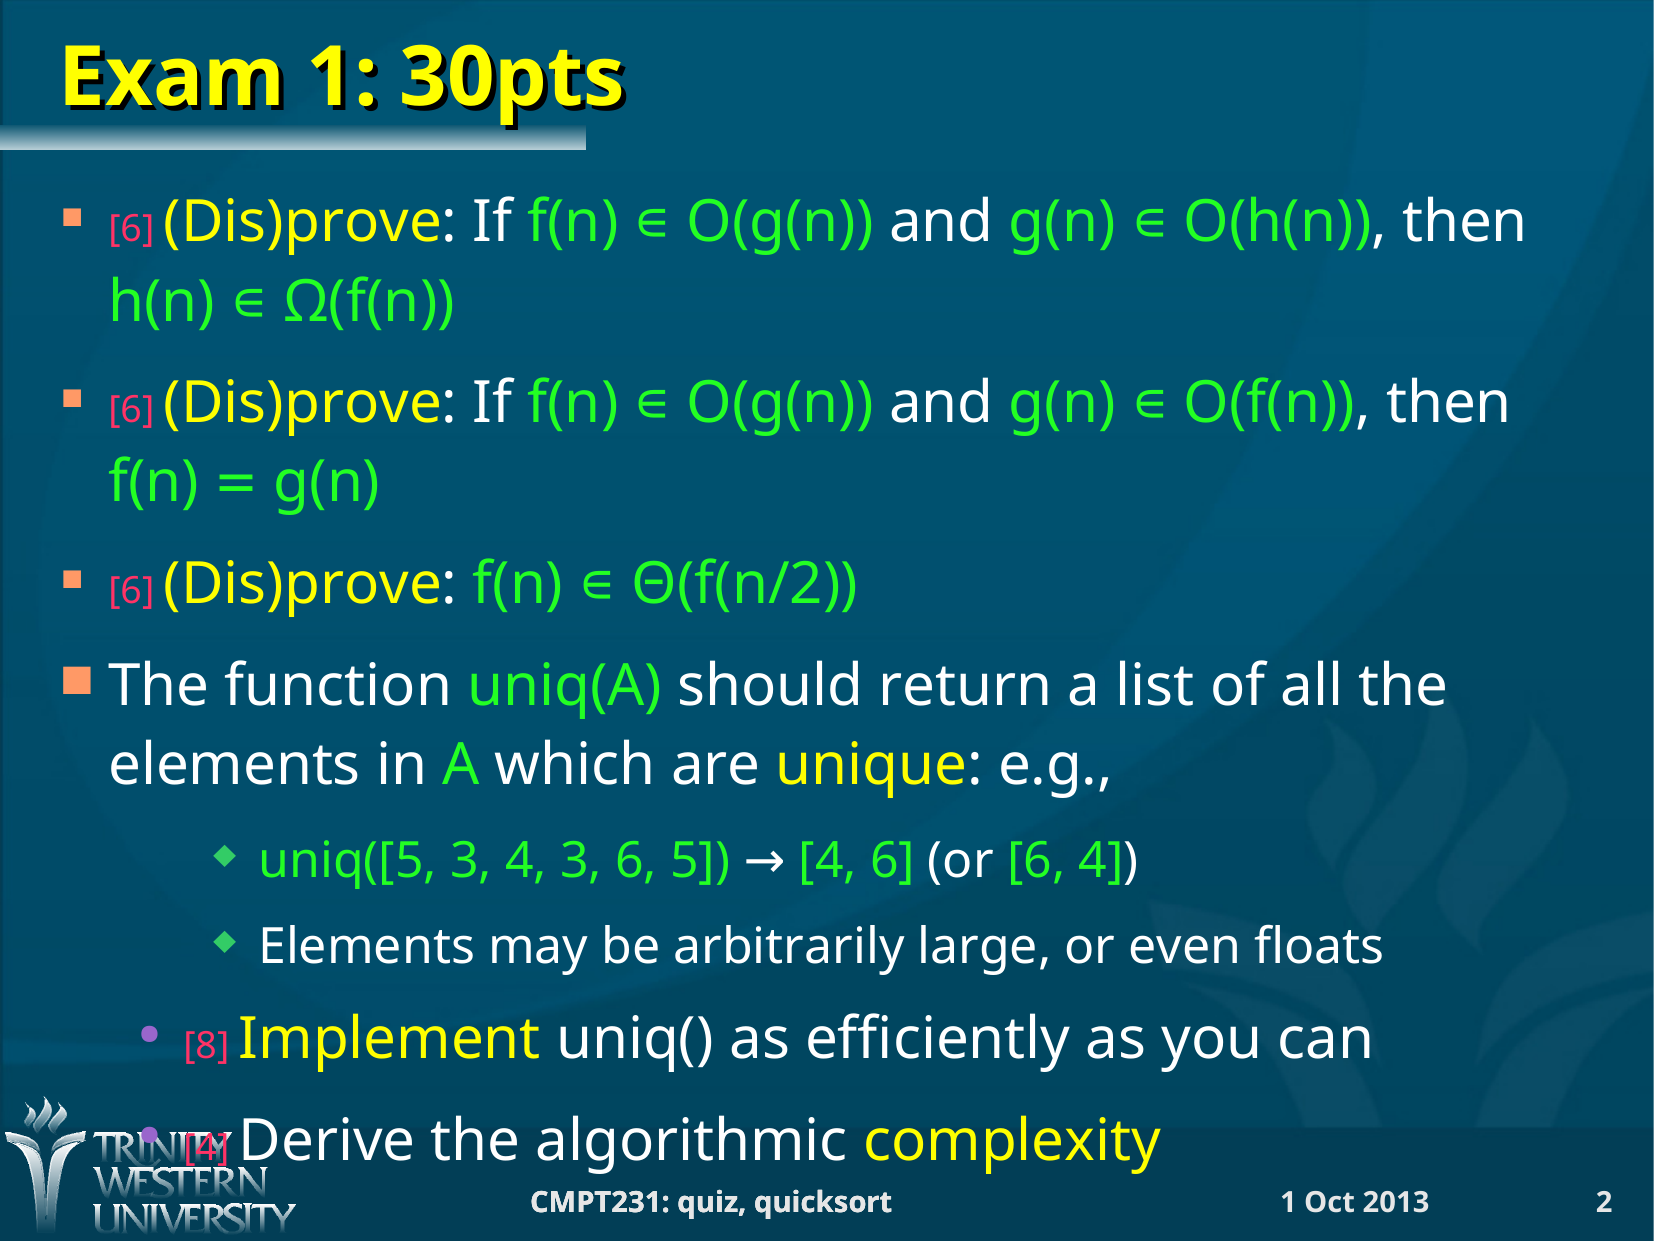

# Exam 1: 30pts
[6] (Dis)prove: If f(n) ∊ O(g(n)) and g(n) ∊ O(h(n)), then h(n) ∊ Ω(f(n))
[6] (Dis)prove: If f(n) ∊ O(g(n)) and g(n) ∊ O(f(n)), then f(n) = g(n)
[6] (Dis)prove: f(n) ∊ Θ(f(n/2))
The function uniq(A) should return a list of all the elements in A which are unique: e.g.,
uniq([5, 3, 4, 3, 6, 5]) → [4, 6] (or [6, 4])
Elements may be arbitrarily large, or even floats
[8] Implement uniq() as efficiently as you can
[4] Derive the algorithmic complexity
CMPT231: quiz, quicksort
1 Oct 2013
2